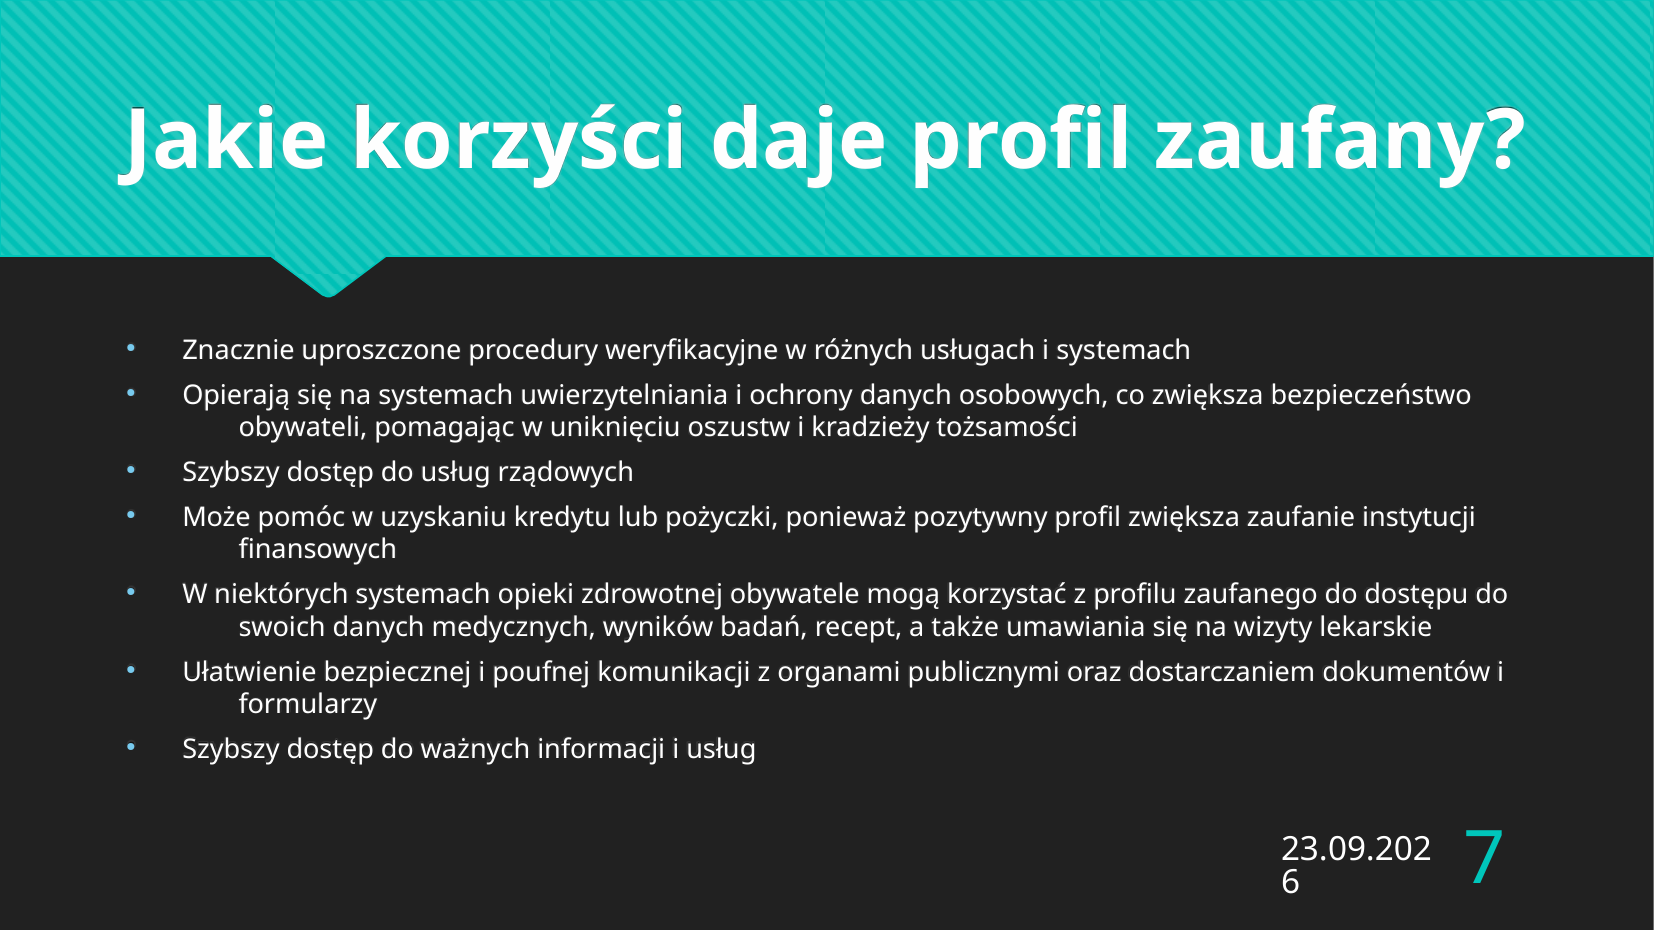

# Jakie korzyści daje profil zaufany?
Znacznie uproszczone procedury weryfikacyjne w różnych usługach i systemach
Opierają się na systemach uwierzytelniania i ochrony danych osobowych, co zwiększa bezpieczeństwo obywateli, pomagając w uniknięciu oszustw i kradzieży tożsamości
Szybszy dostęp do usług rządowych
Może pomóc w uzyskaniu kredytu lub pożyczki, ponieważ pozytywny profil zwiększa zaufanie instytucji finansowych
W niektórych systemach opieki zdrowotnej obywatele mogą korzystać z profilu zaufanego do dostępu do swoich danych medycznych, wyników badań, recept, a także umawiania się na wizyty lekarskie
Ułatwienie bezpiecznej i poufnej komunikacji z organami publicznymi oraz dostarczaniem dokumentów i formularzy
Szybszy dostęp do ważnych informacji i usług